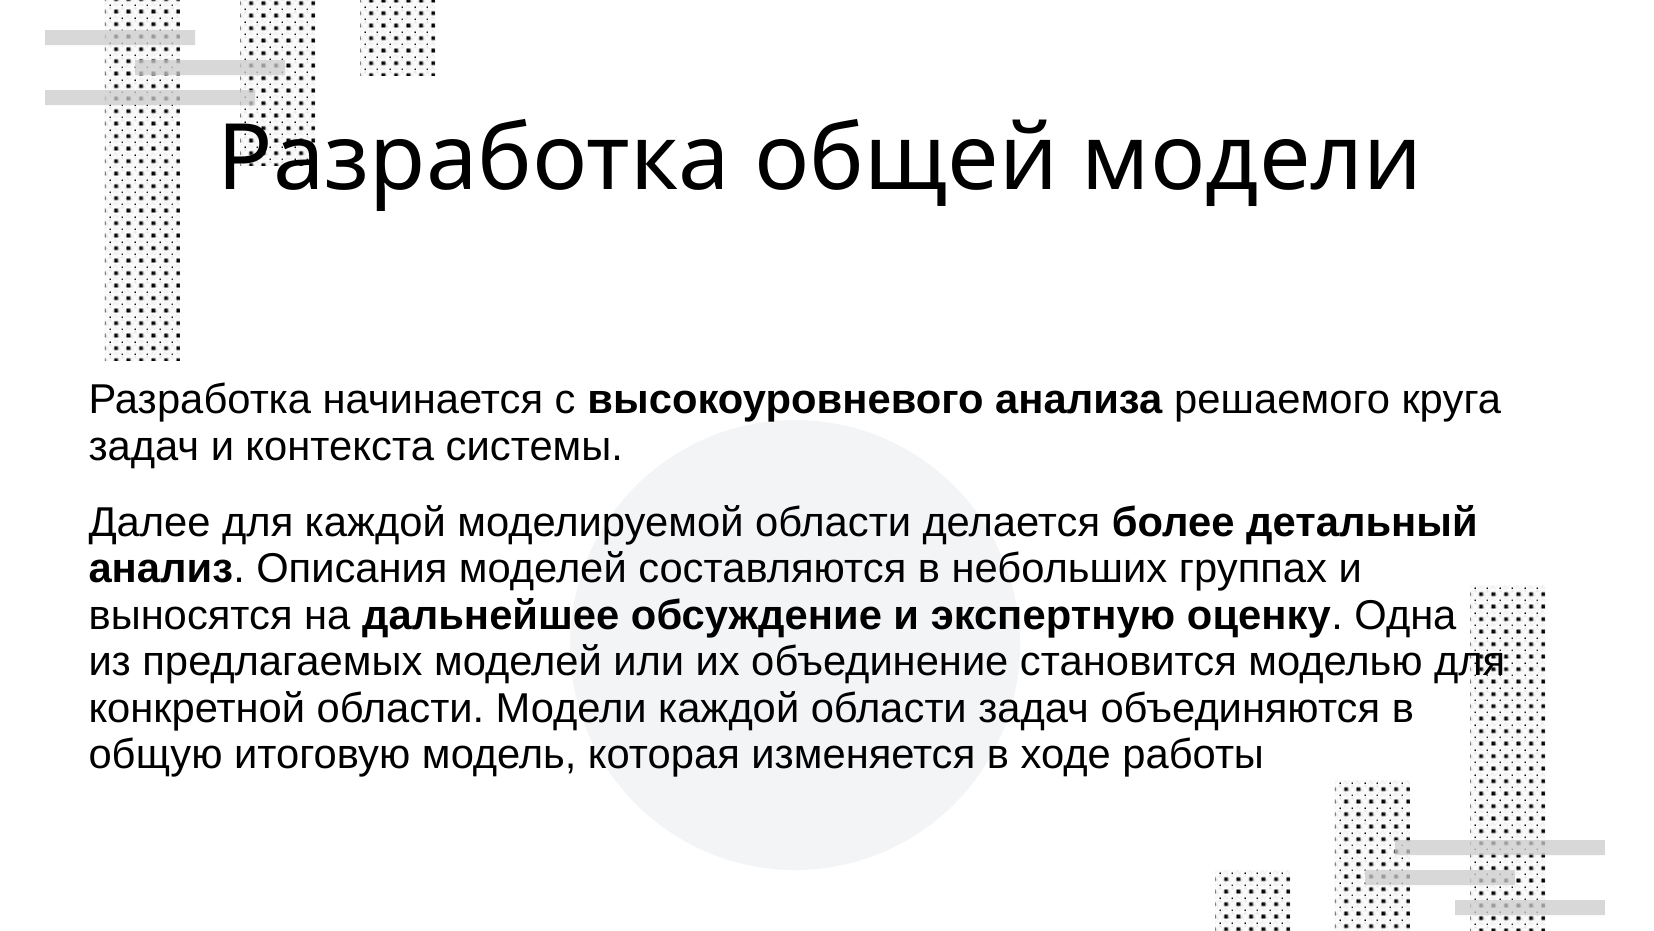

# Разработка общей модели
Разработка начинается с высокоуровневого анализа решаемого круга задач и контекста системы.
Далее для каждой моделируемой области делается более детальный анализ. Описания моделей составляются в небольших группах и выносятся на дальнейшее обсуждение и экспертную оценку. Одна из предлагаемых моделей или их объединение становится моделью для конкретной области. Модели каждой области задач объединяются в общую итоговую модель, которая изменяется в ходе работы